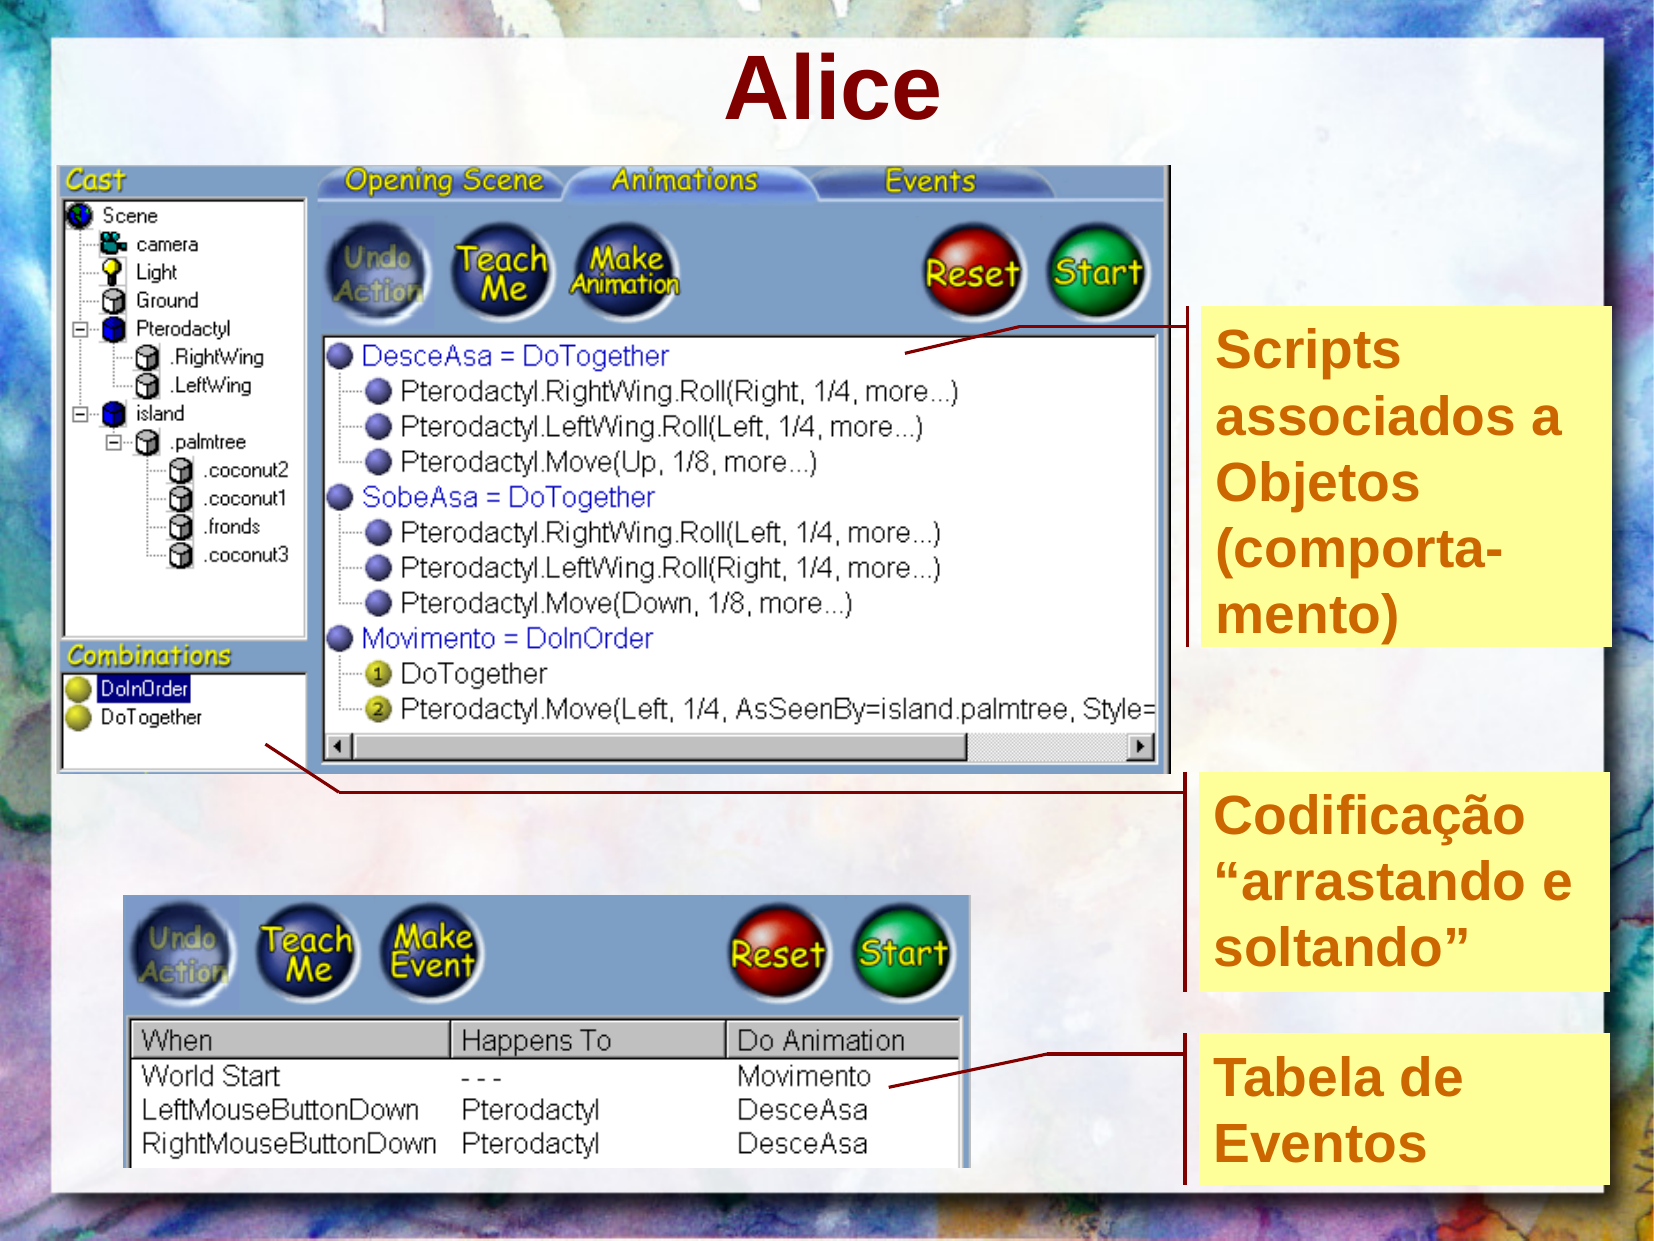

Alice
Scripts associados a Objetos (comporta-mento)
Codificação “arrastando e soltando”
Tabela de Eventos